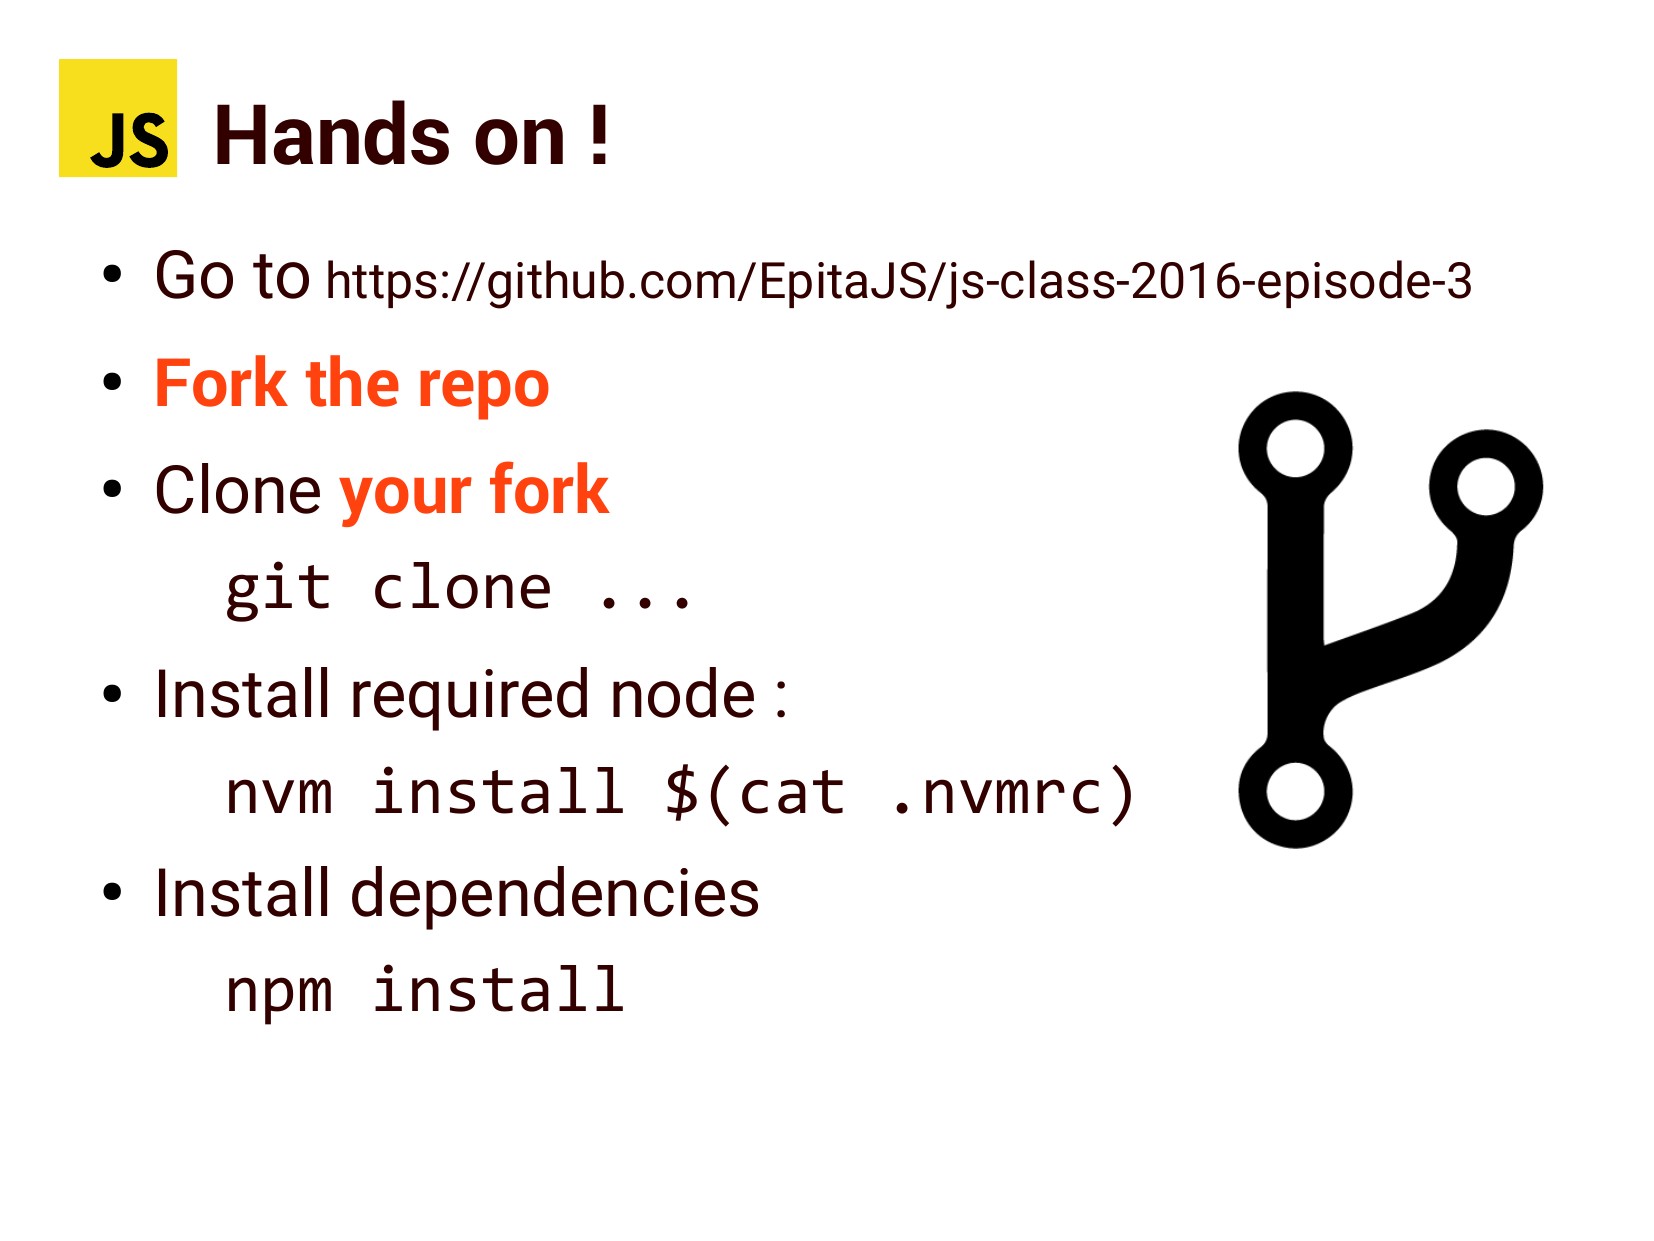

# Hands on !
Go to https://github.com/EpitaJS/js-class-2016-episode-3
Fork the repo
Clone your fork
git clone ...
Install required node :
nvm install $(cat .nvmrc)
Install dependencies
npm install